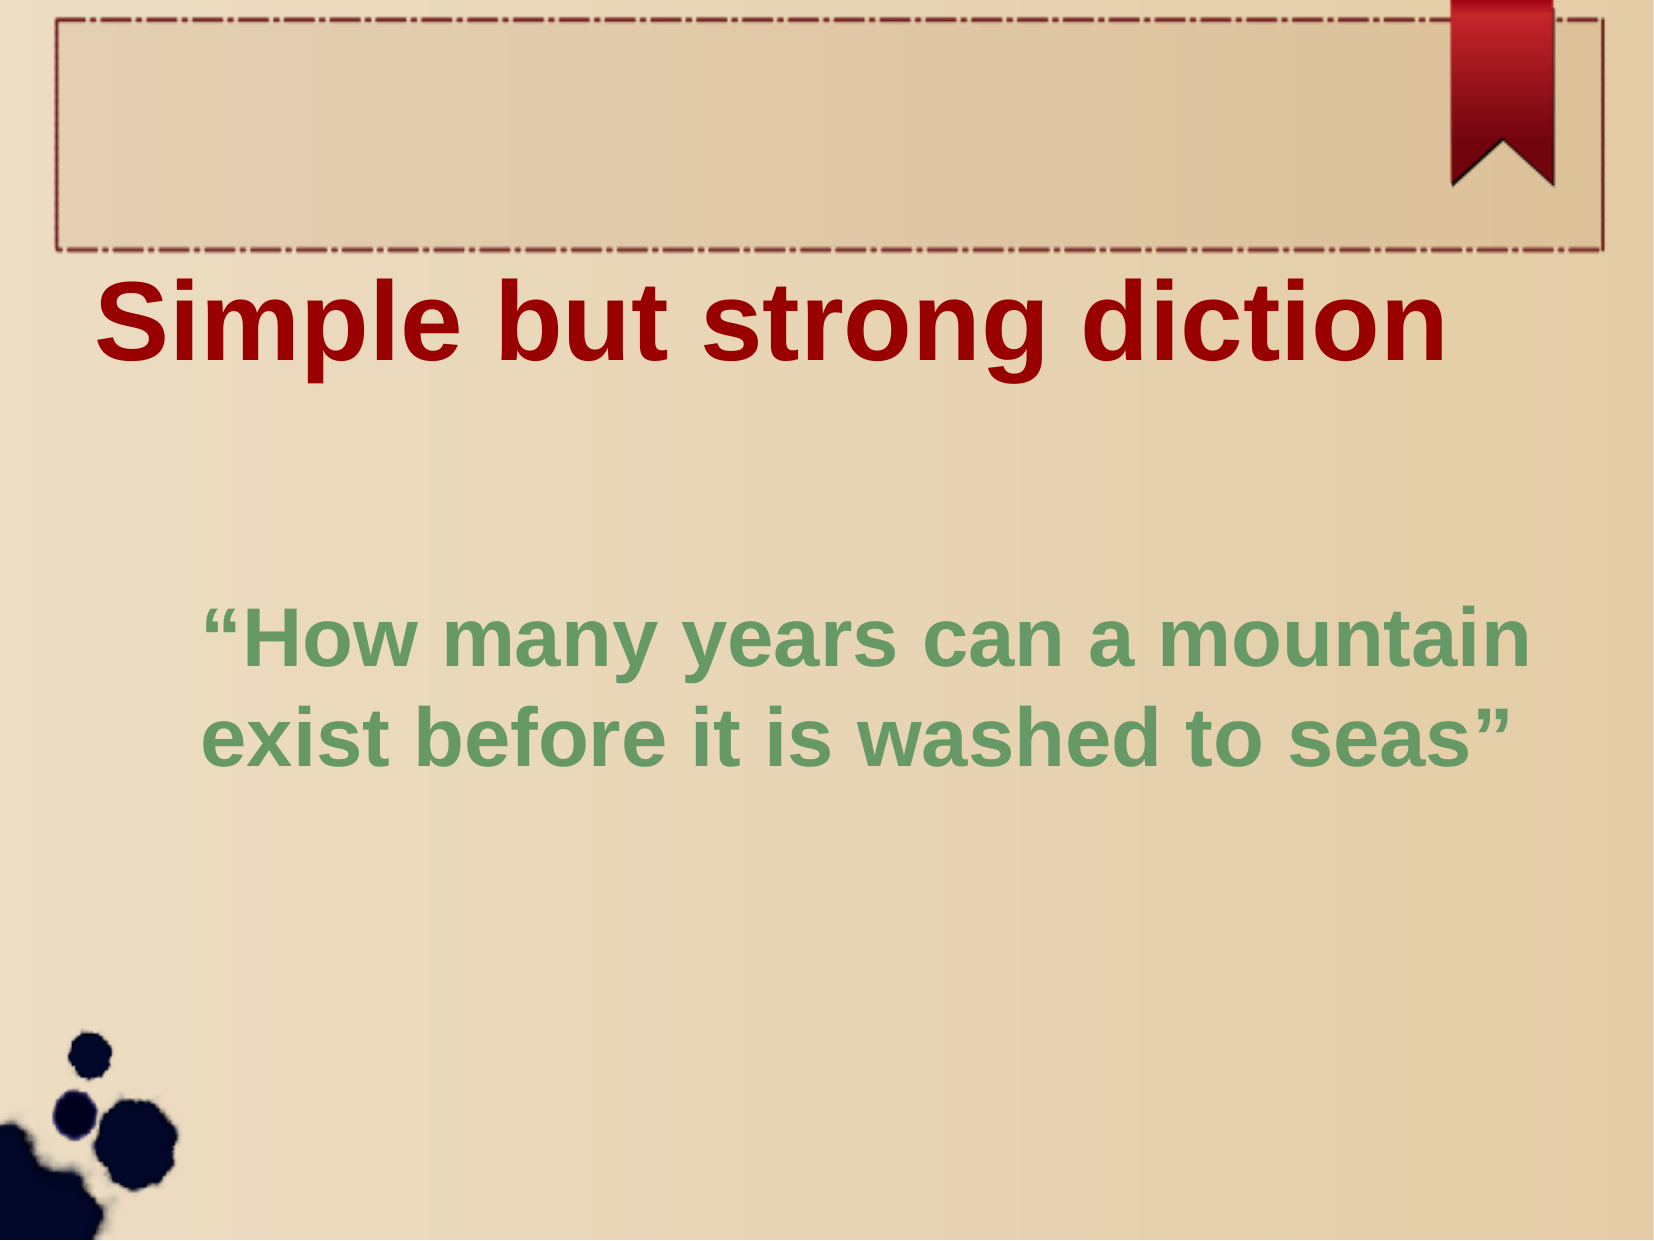

Simple but strong diction
“How many years can a mountain exist before it is washed to seas”